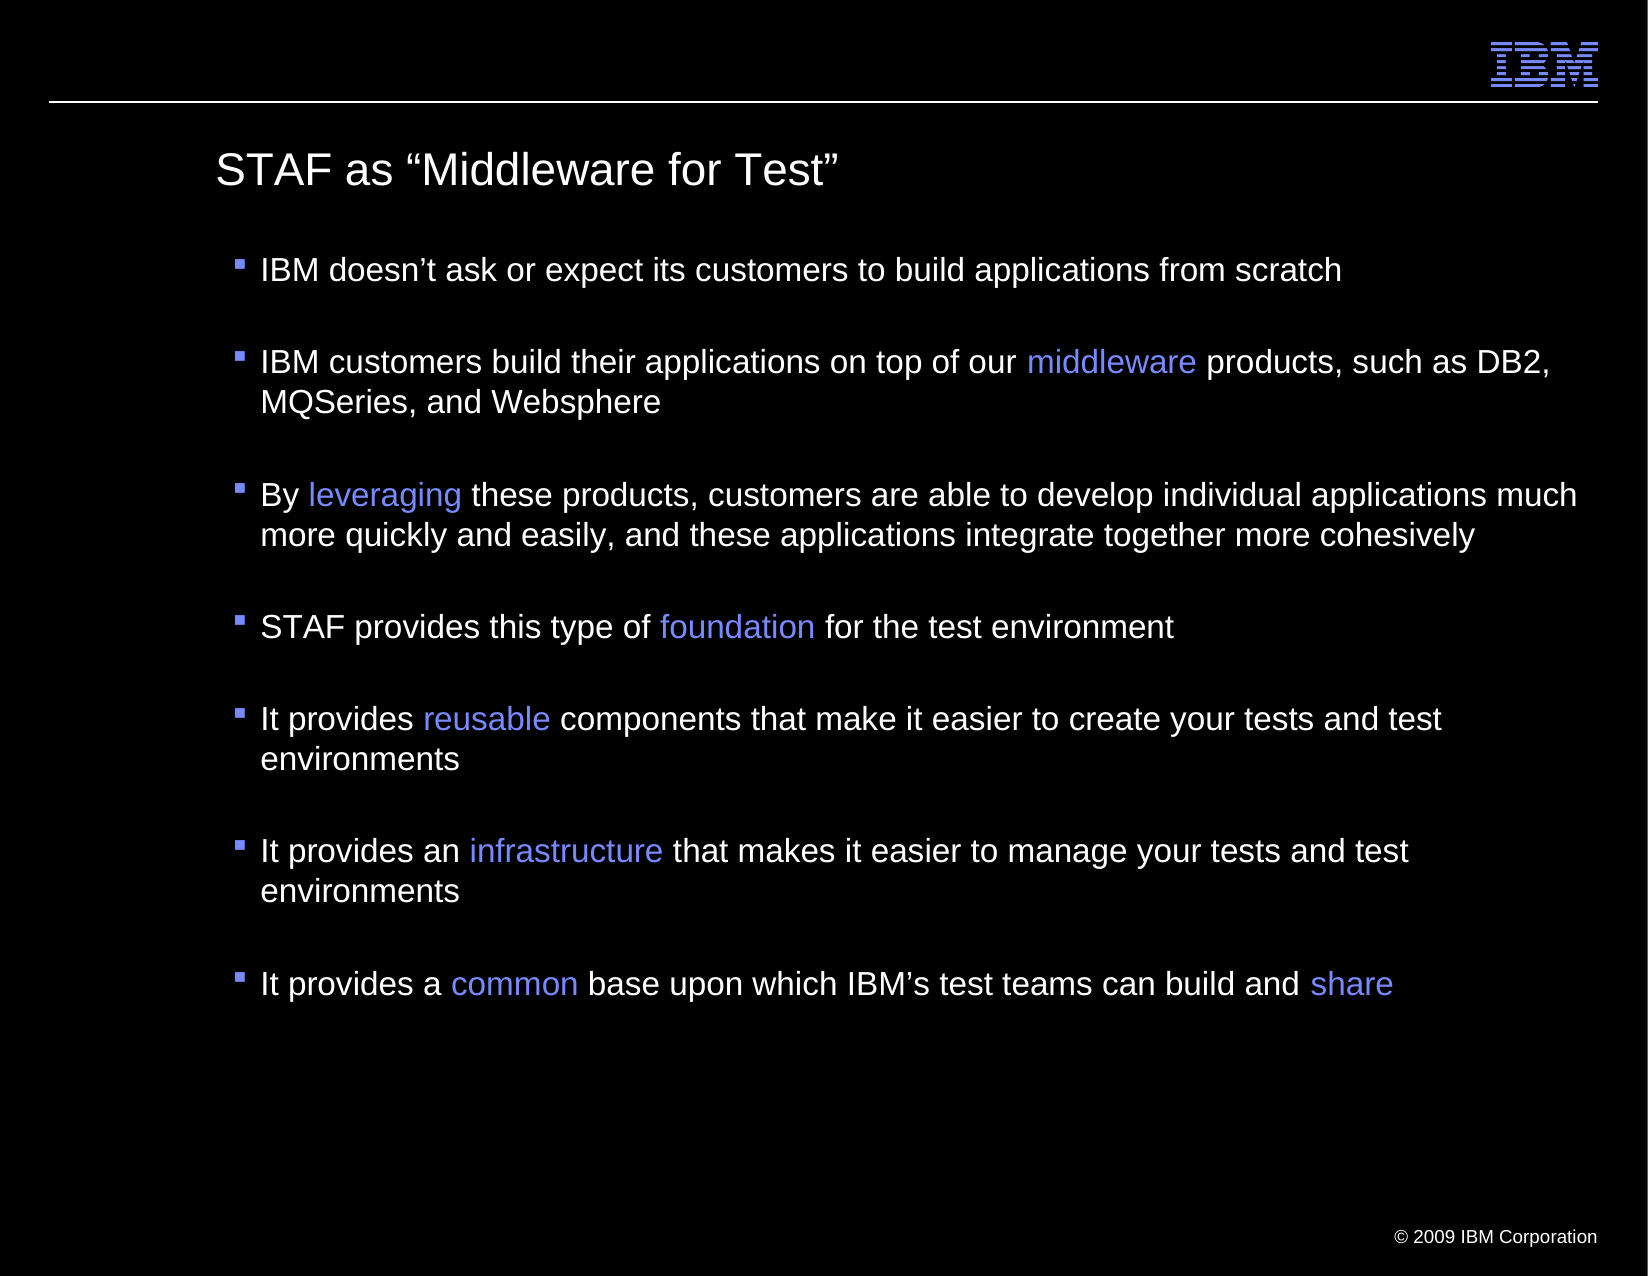

# STAF as “Middleware for Test”
IBM doesn’t ask or expect its customers to build applications from scratch
IBM customers build their applications on top of our middleware products, such as DB2, MQSeries, and Websphere
By leveraging these products, customers are able to develop individual applications much more quickly and easily, and these applications integrate together more cohesively
STAF provides this type of foundation for the test environment
It provides reusable components that make it easier to create your tests and test environments
It provides an infrastructure that makes it easier to manage your tests and test environments
It provides a common base upon which IBM’s test teams can build and share